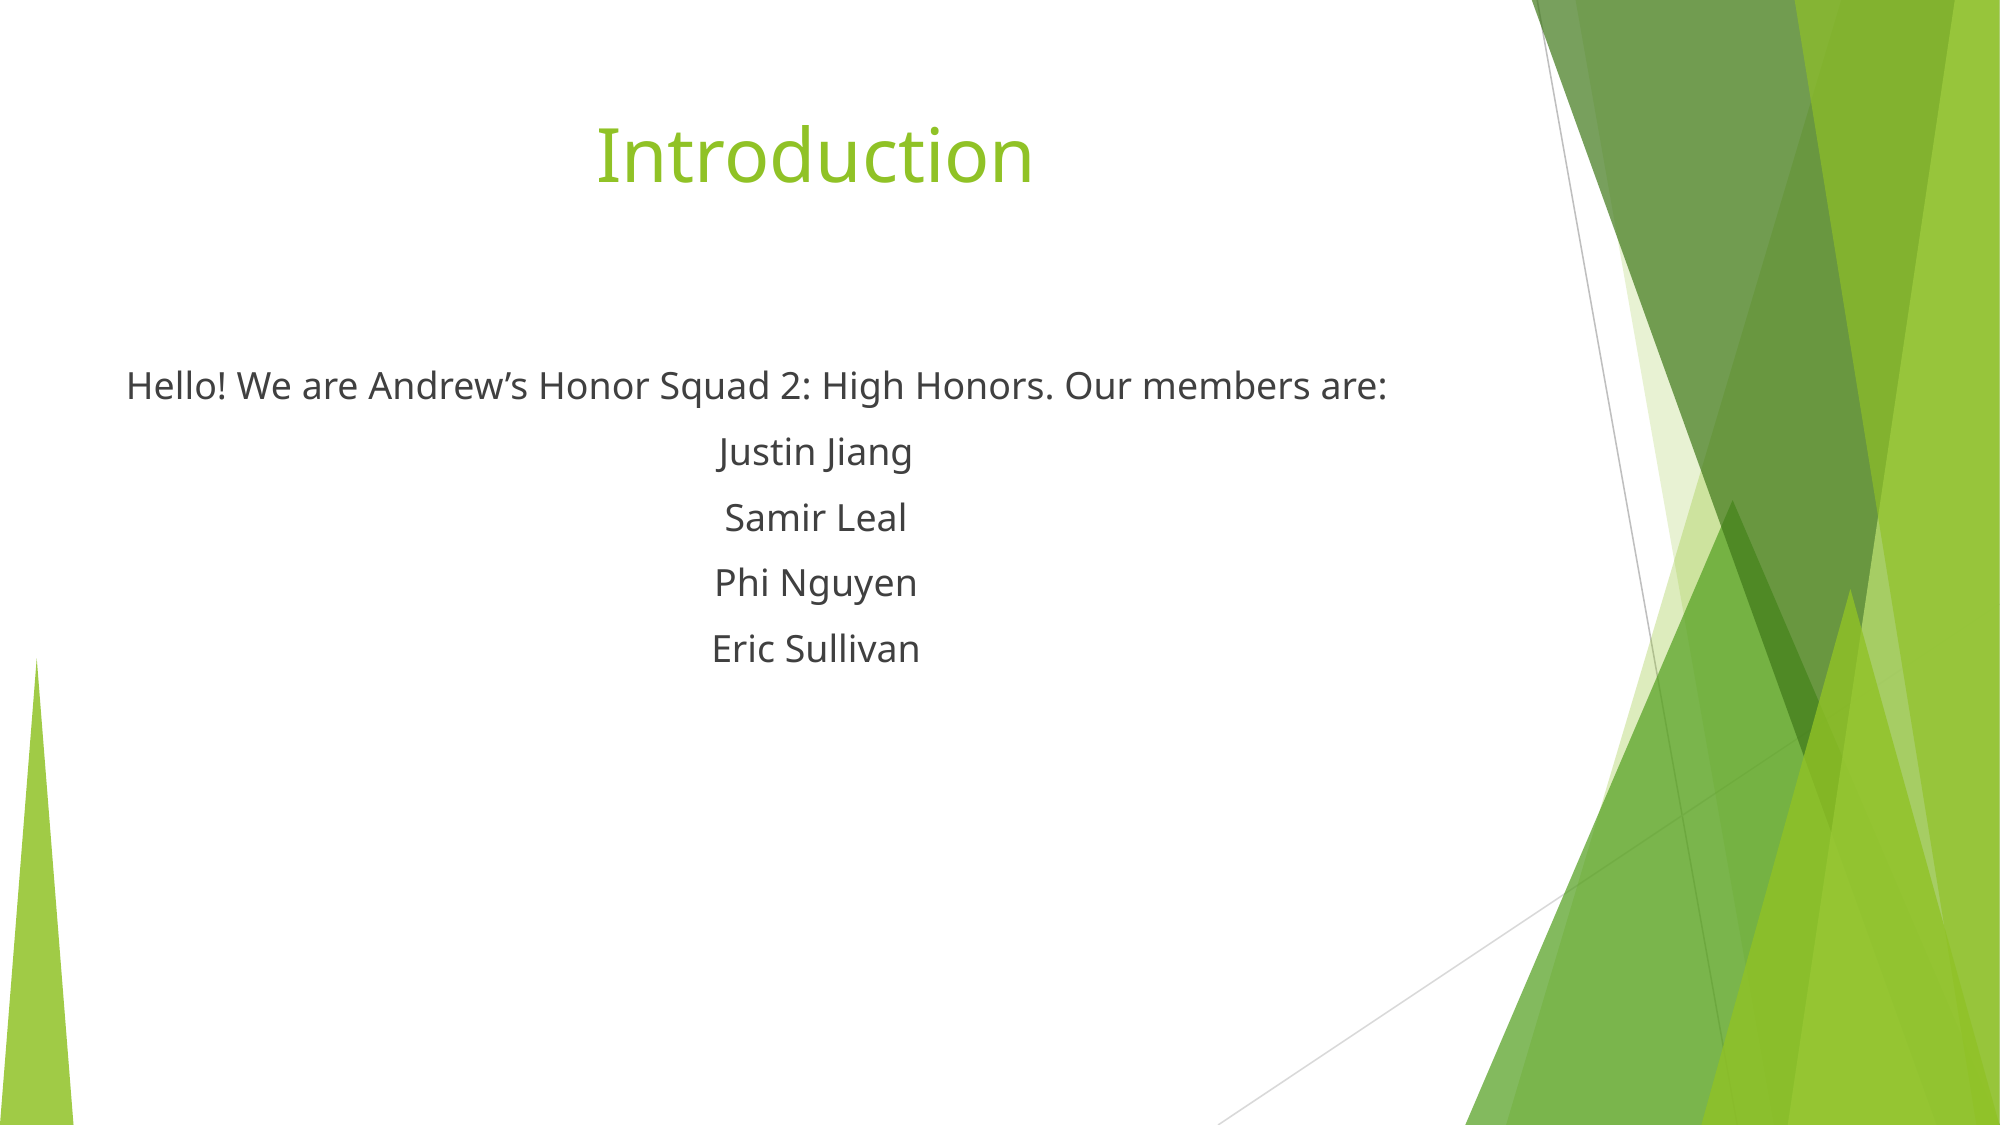

# Introduction
Hello! We are Andrew’s Honor Squad 2: High Honors. Our members are:
Justin Jiang
Samir Leal
Phi Nguyen
Eric Sullivan